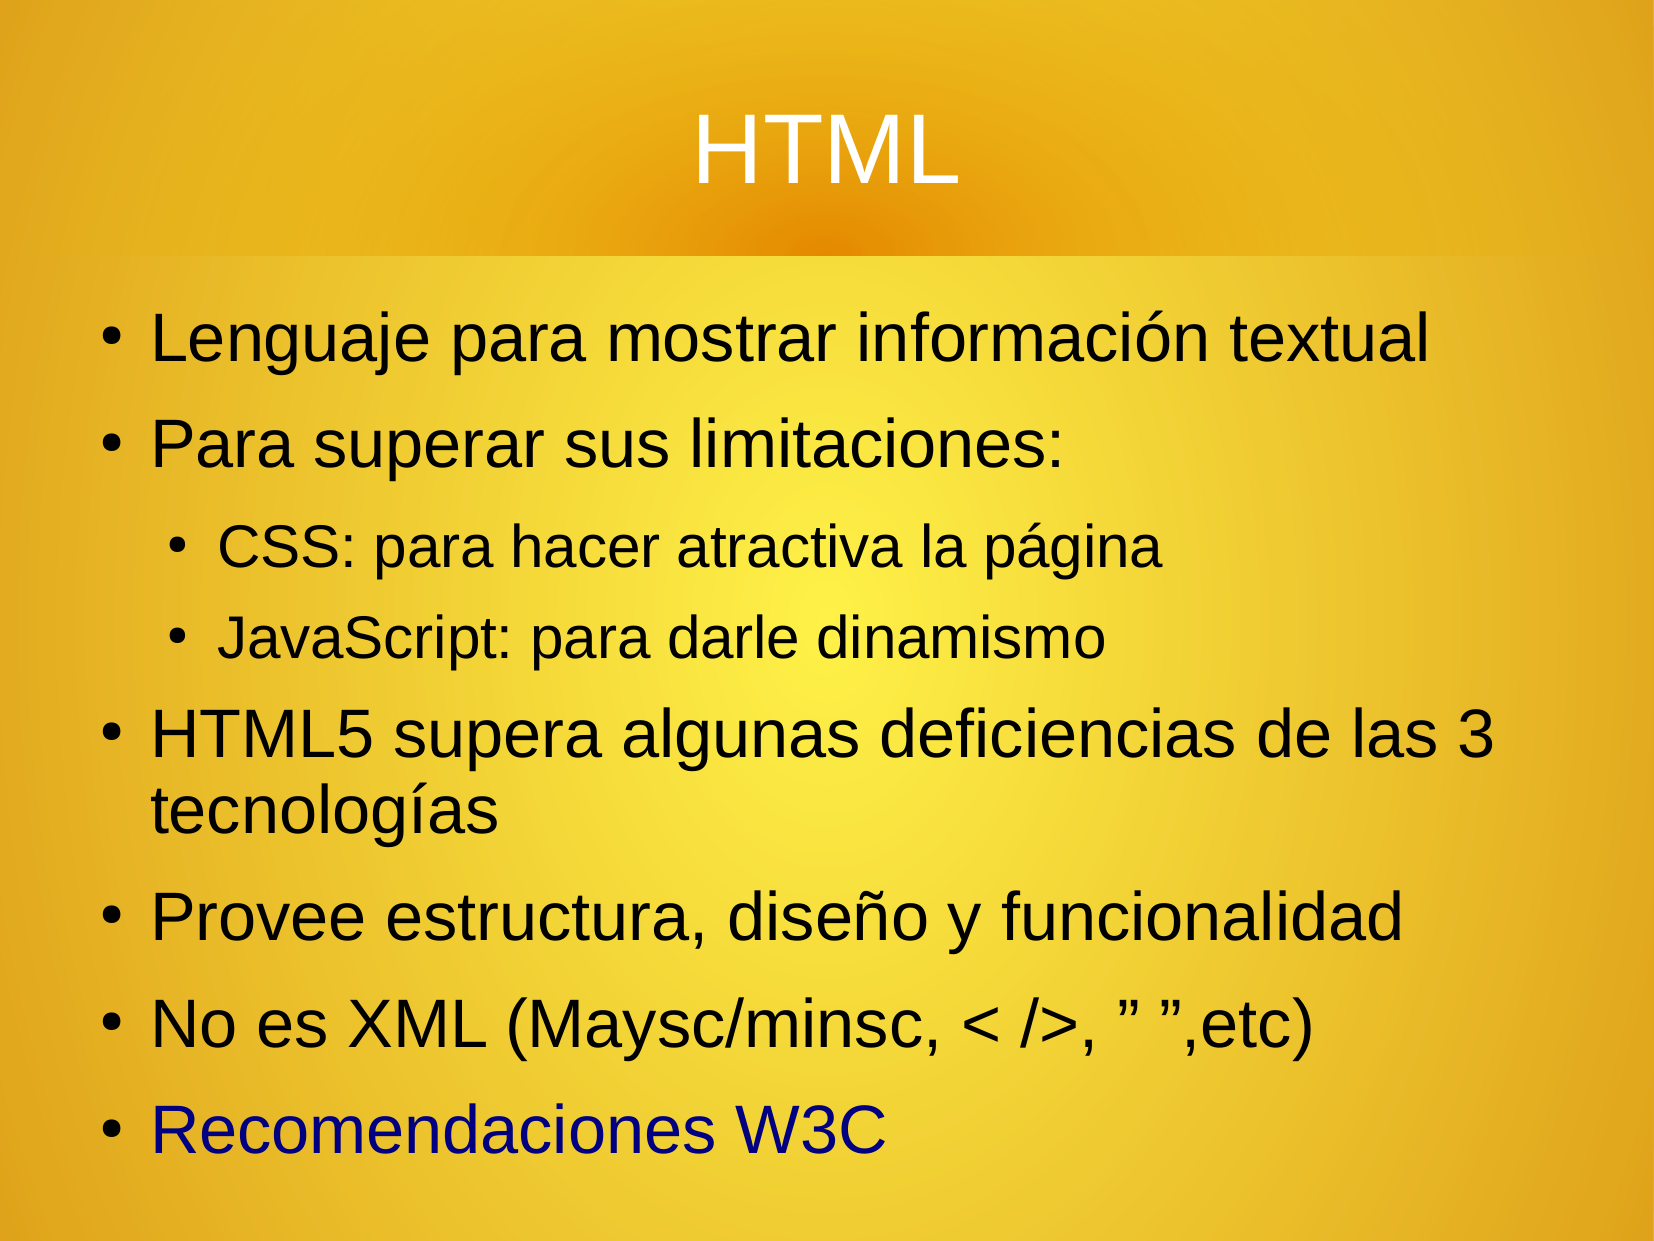

# HTML
Lenguaje para mostrar información textual
Para superar sus limitaciones:
CSS: para hacer atractiva la página
JavaScript: para darle dinamismo
HTML5 supera algunas deficiencias de las 3 tecnologías
Provee estructura, diseño y funcionalidad
No es XML (Maysc/minsc, < />, ” ”,etc)
Recomendaciones W3C